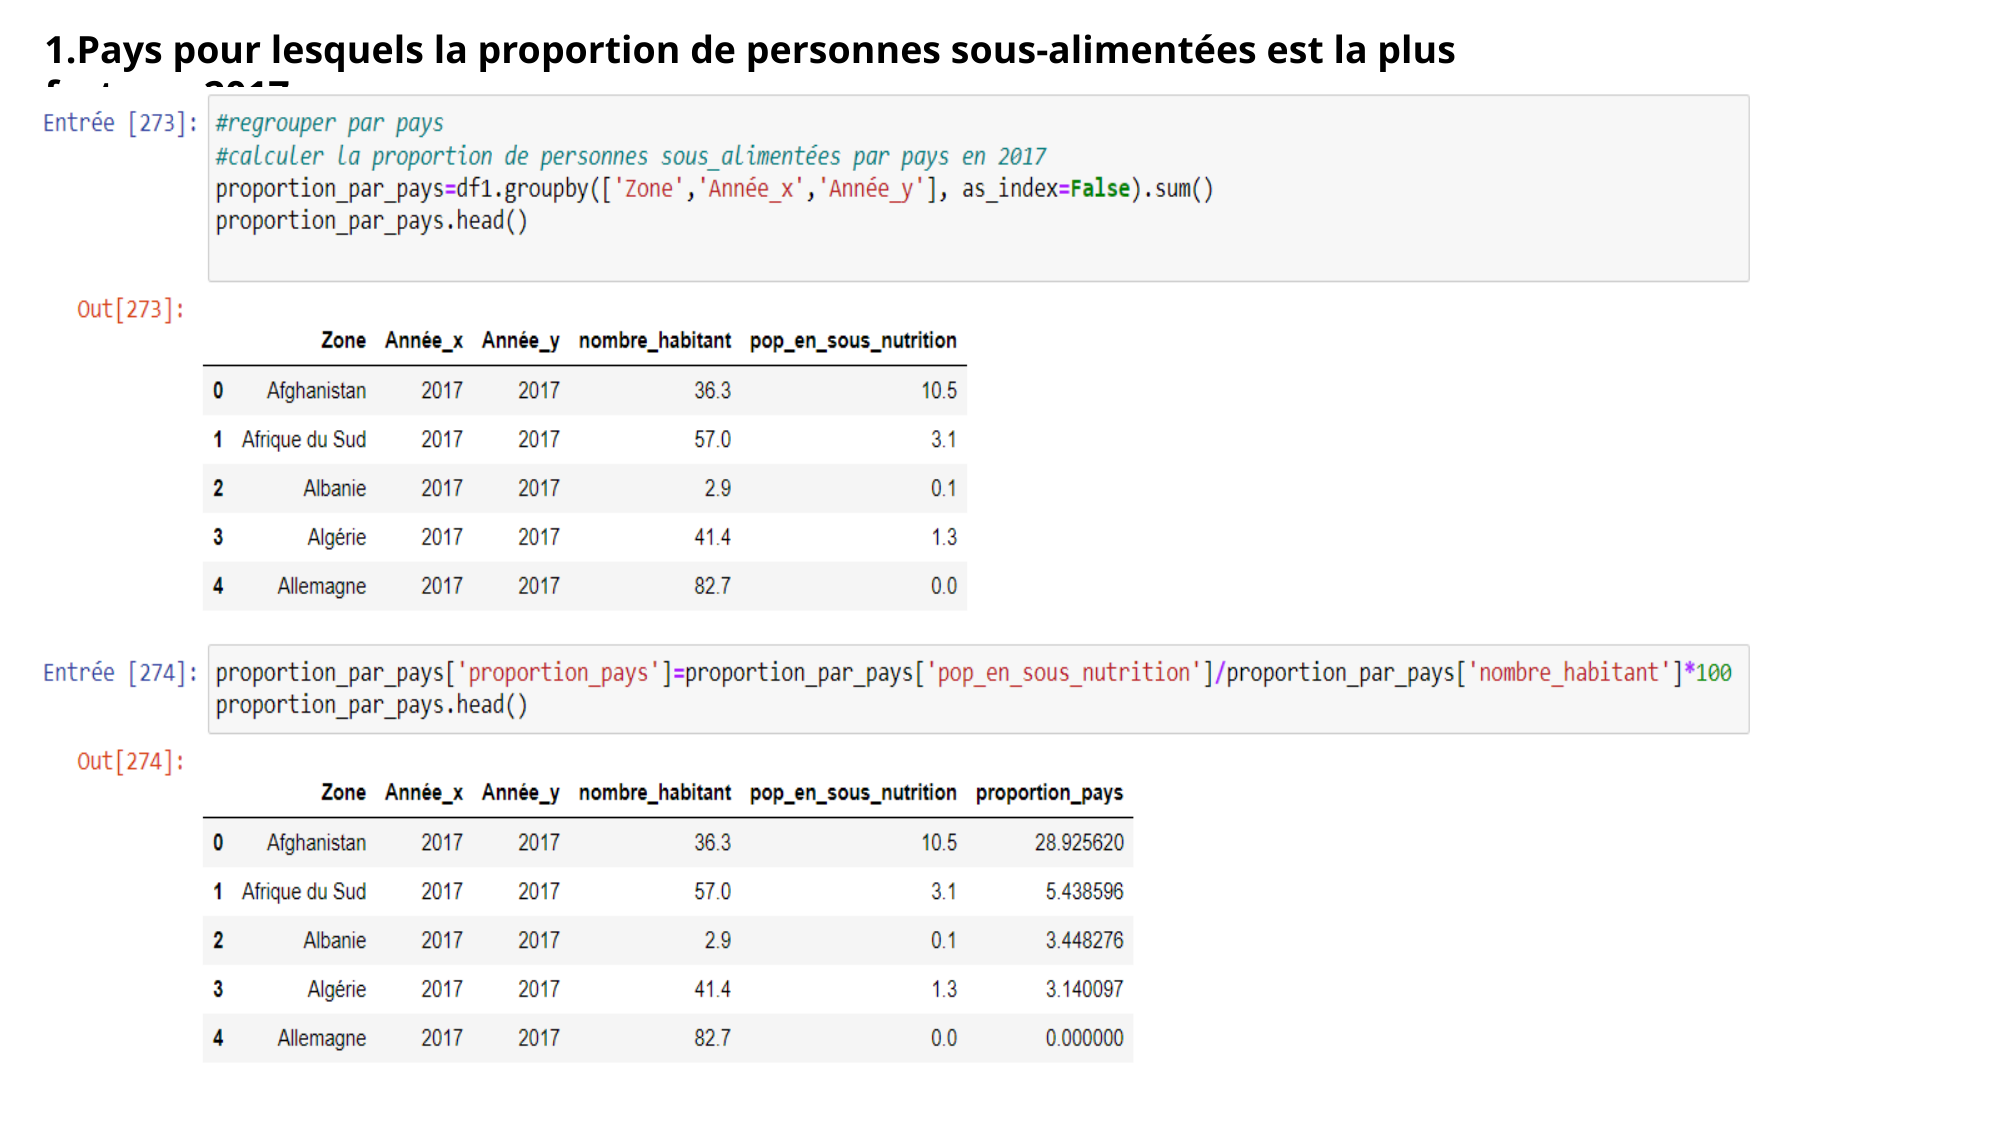

1.Pays pour lesquels la proportion de personnes sous-alimentées est la plus forte en 2017